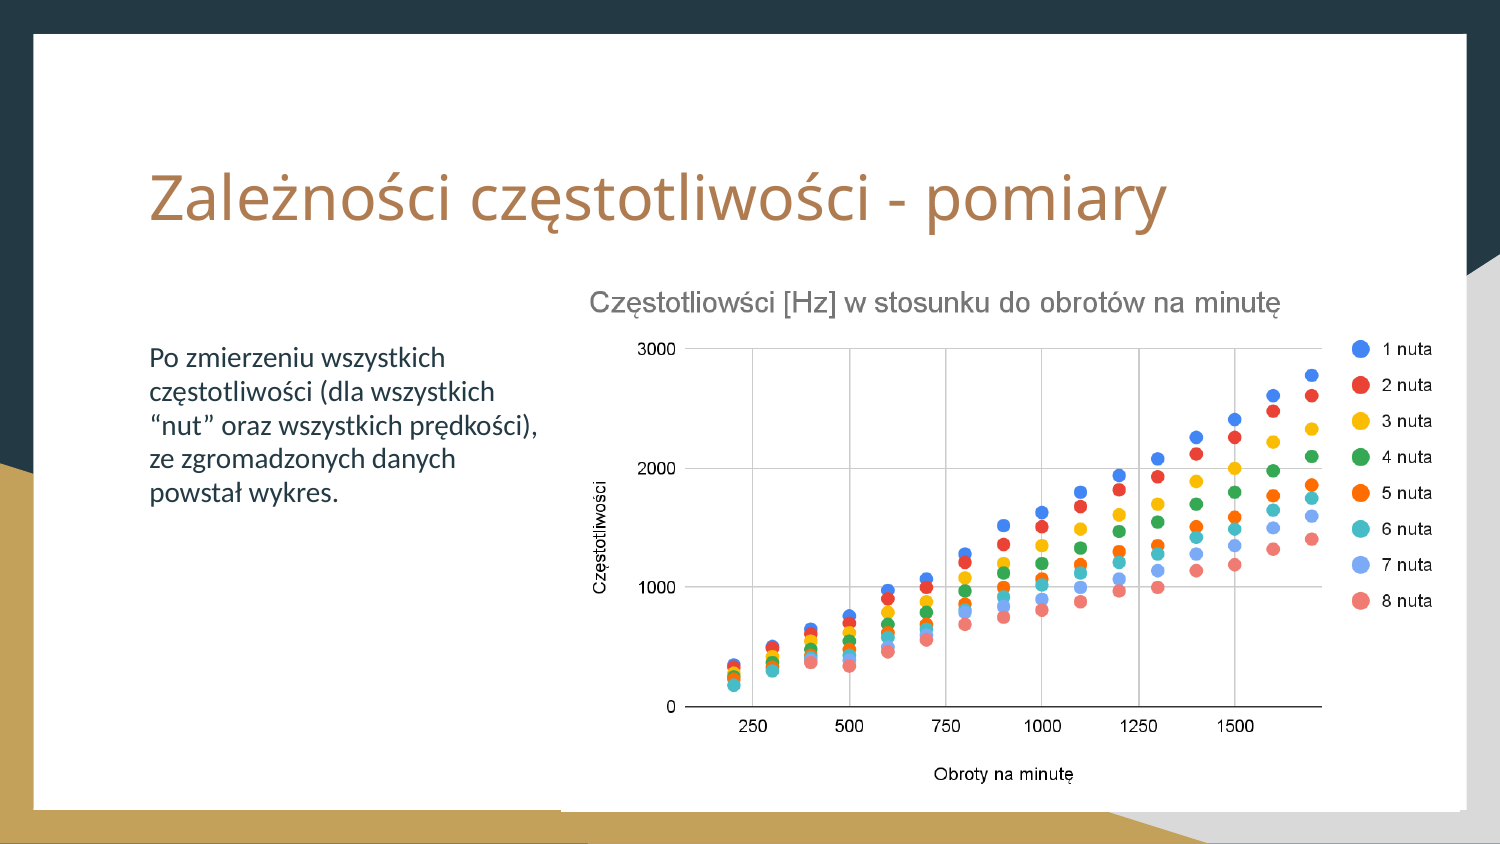

# Zależności częstotliwości - pomiary
Po zmierzeniu wszystkich częstotliwości (dla wszystkich “nut” oraz wszystkich prędkości), ze zgromadzonych danych powstał wykres.